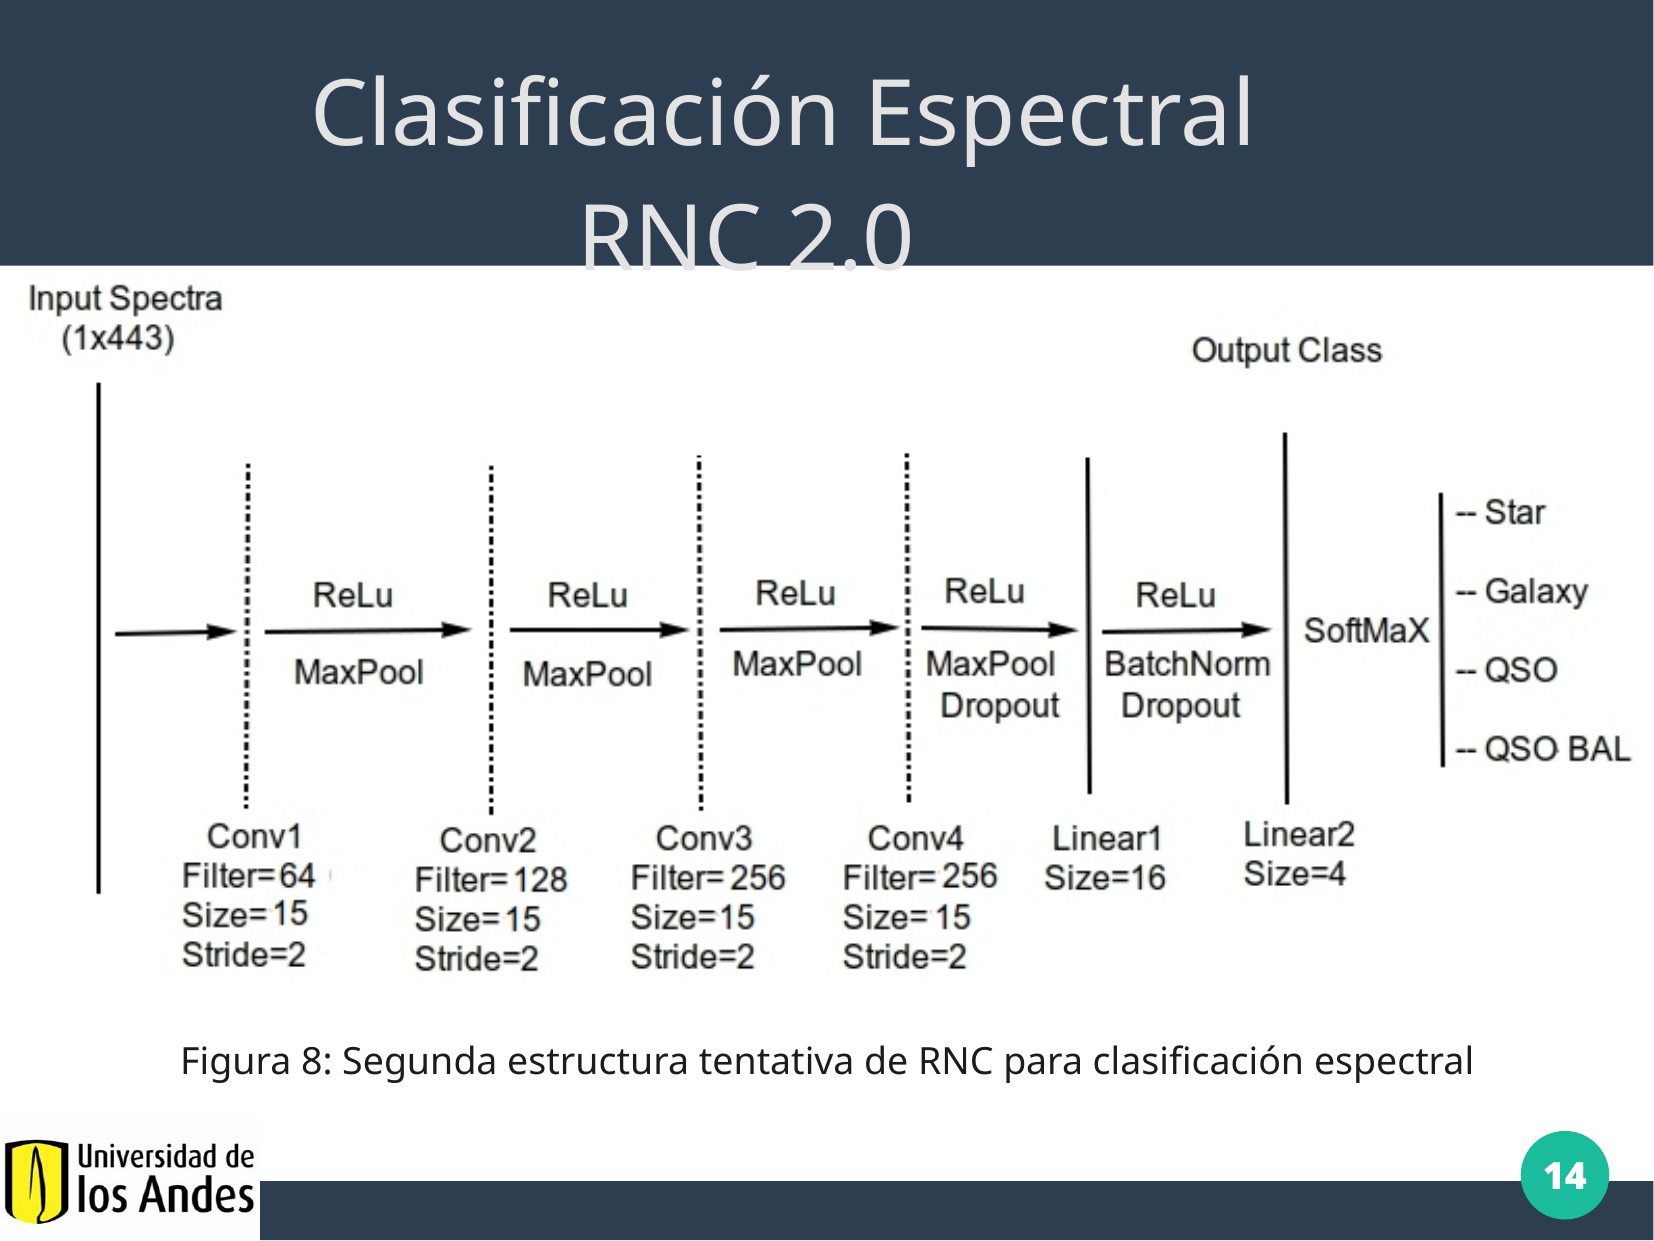

# Clasificación Espectral RNC 2.0
Figura 8: Segunda estructura tentativa de RNC para clasificación espectral
14